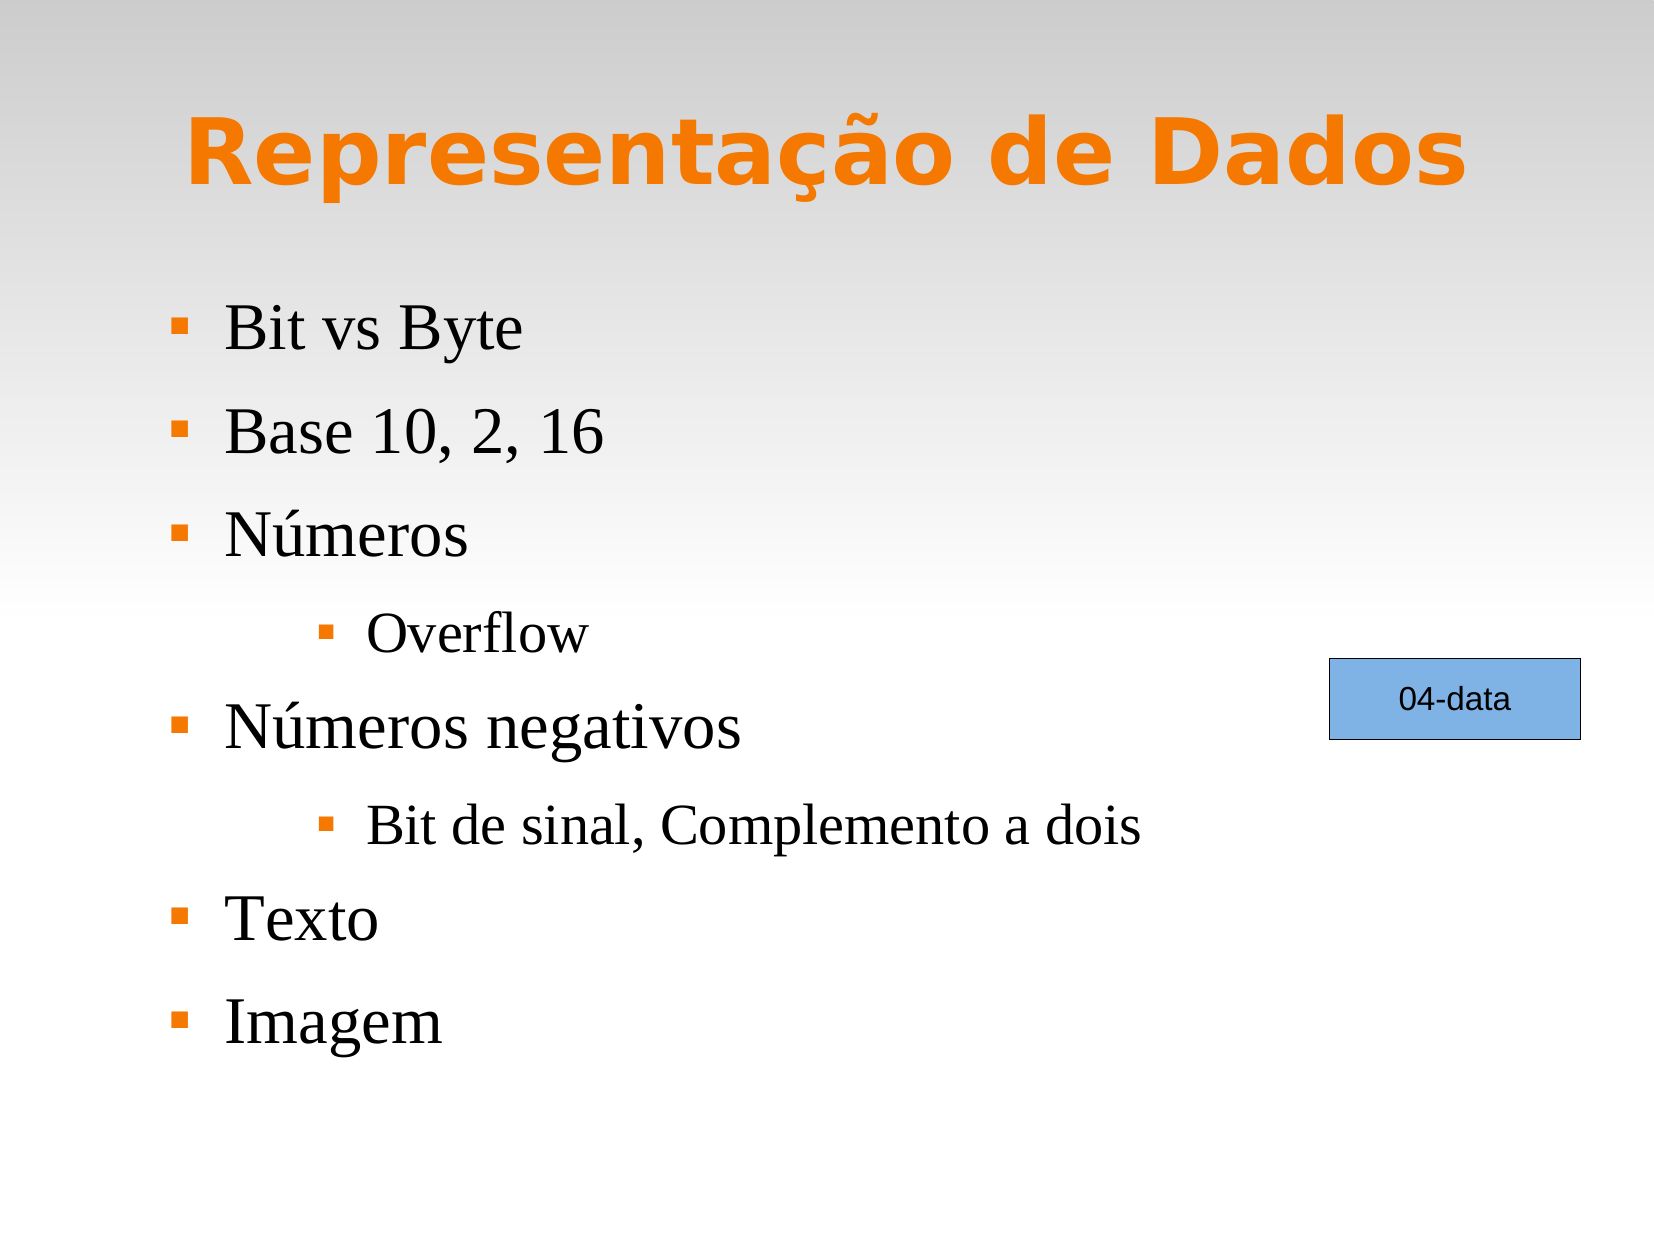

# Representação de Dados
Bit vs Byte
Base 10, 2, 16
Números
Overflow
Números negativos
Bit de sinal, Complemento a dois
Texto
Imagem
04-data